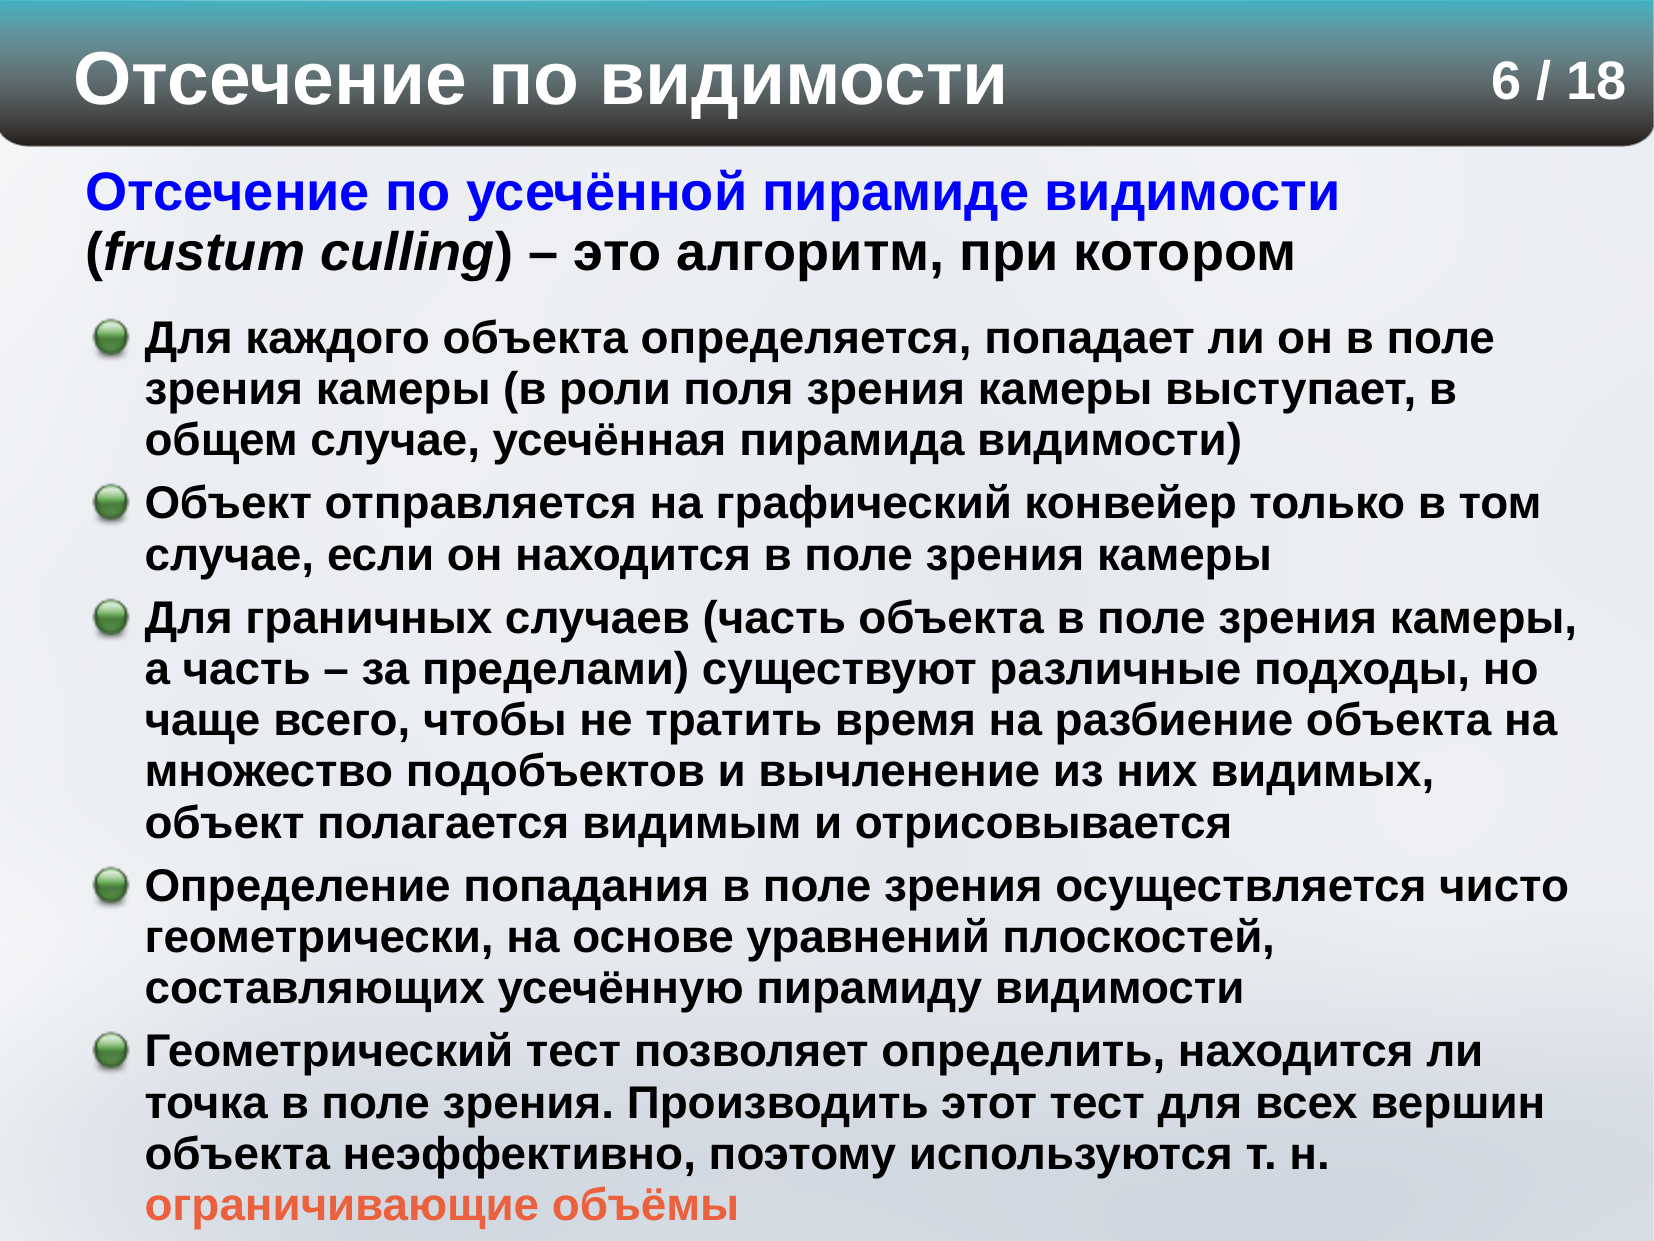

Отсечение по видимости
Отсечение по усечённой пирамиде видимости
(frustum culling) – это алгоритм, при котором
Для каждого объекта определяется, попадает ли он в поле зрения камеры (в роли поля зрения камеры выступает, в общем случае, усечённая пирамида видимости)
Объект отправляется на графический конвейер только в том случае, если он находится в поле зрения камеры
Для граничных случаев (часть объекта в поле зрения камеры, а часть – за пределами) существуют различные подходы, но чаще всего, чтобы не тратить время на разбиение объекта на множество подобъектов и вычленение из них видимых, объект полагается видимым и отрисовывается
Определение попадания в поле зрения осуществляется чисто геометрически, на основе уравнений плоскостей, составляющих усечённую пирамиду видимости
Геометрический тест позволяет определить, находится ли точка в поле зрения. Производить этот тест для всех вершин объекта неэффективно, поэтому используются т. н. ограничивающие объёмы